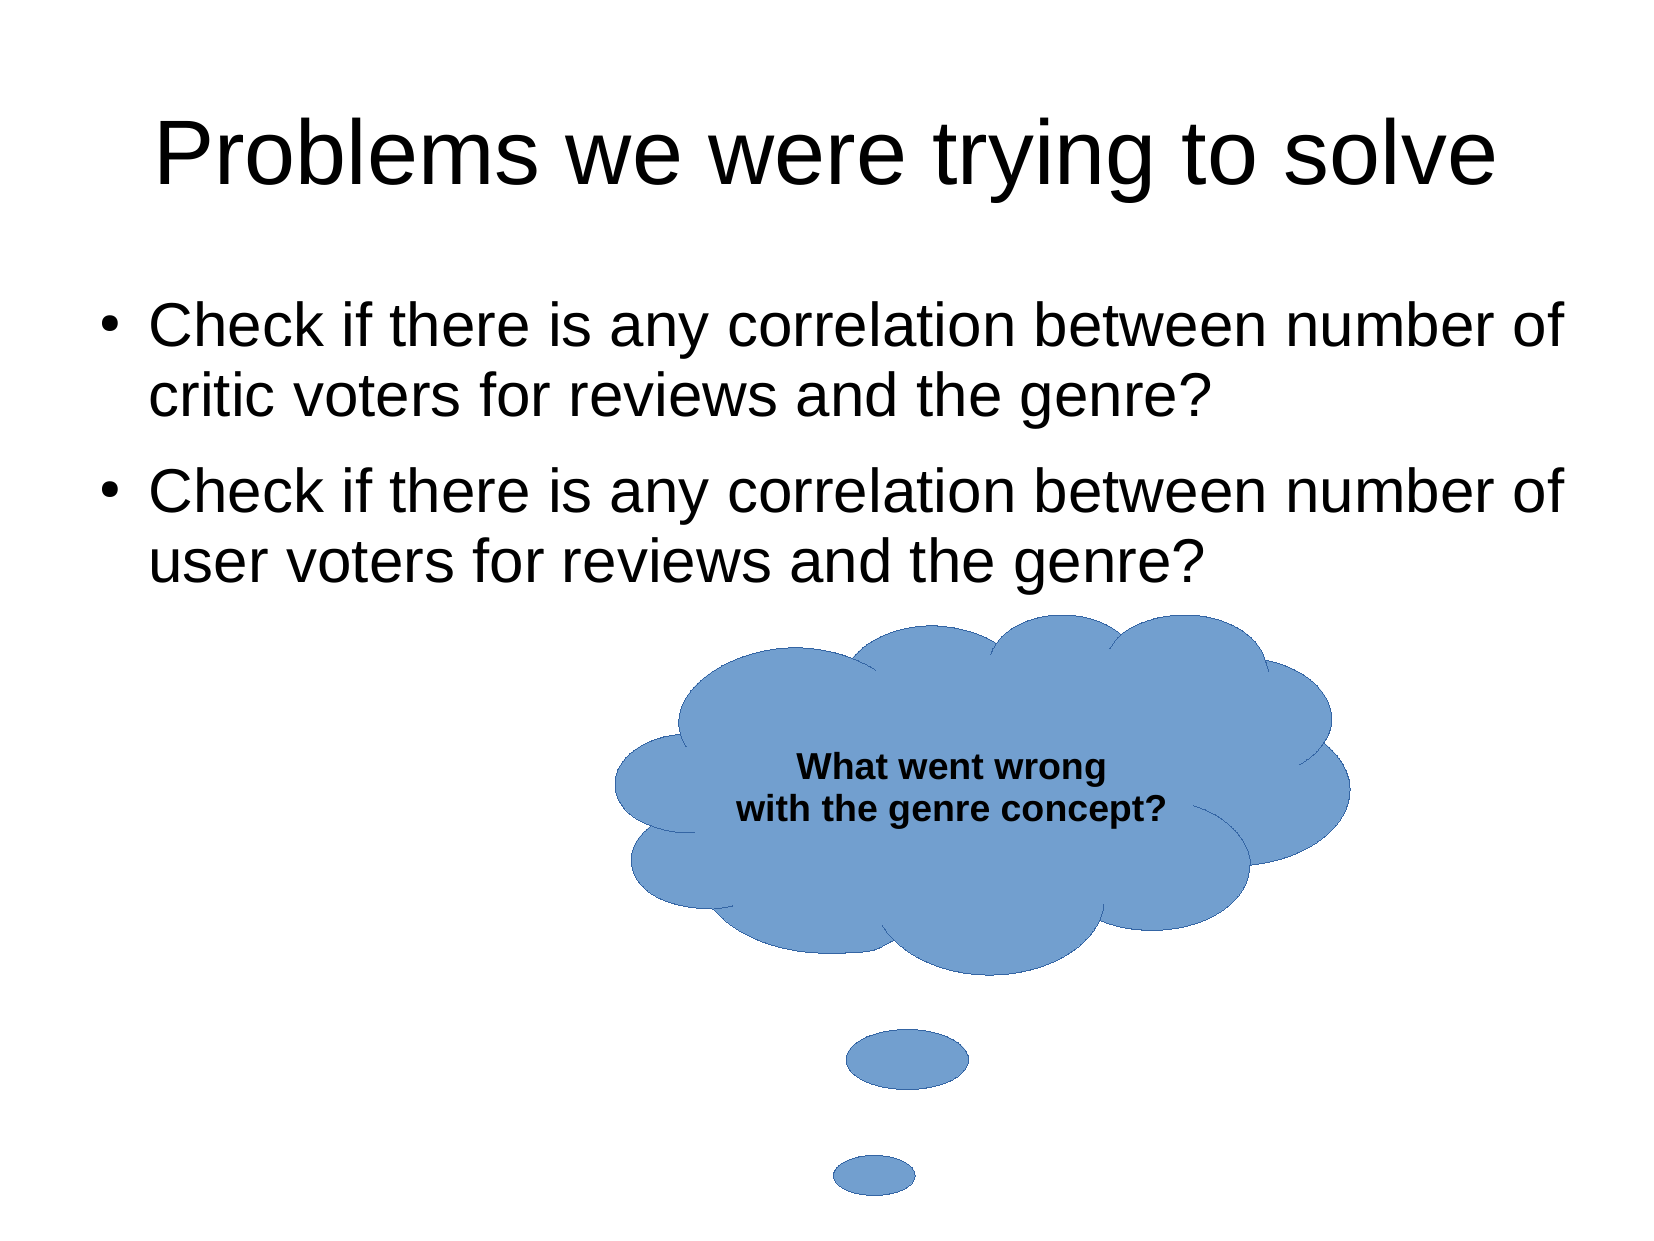

# Problems we were trying to solve
Check if there is any correlation between number of critic voters for reviews and the genre?
Check if there is any correlation between number of user voters for reviews and the genre?
What went wrong
with the genre concept?